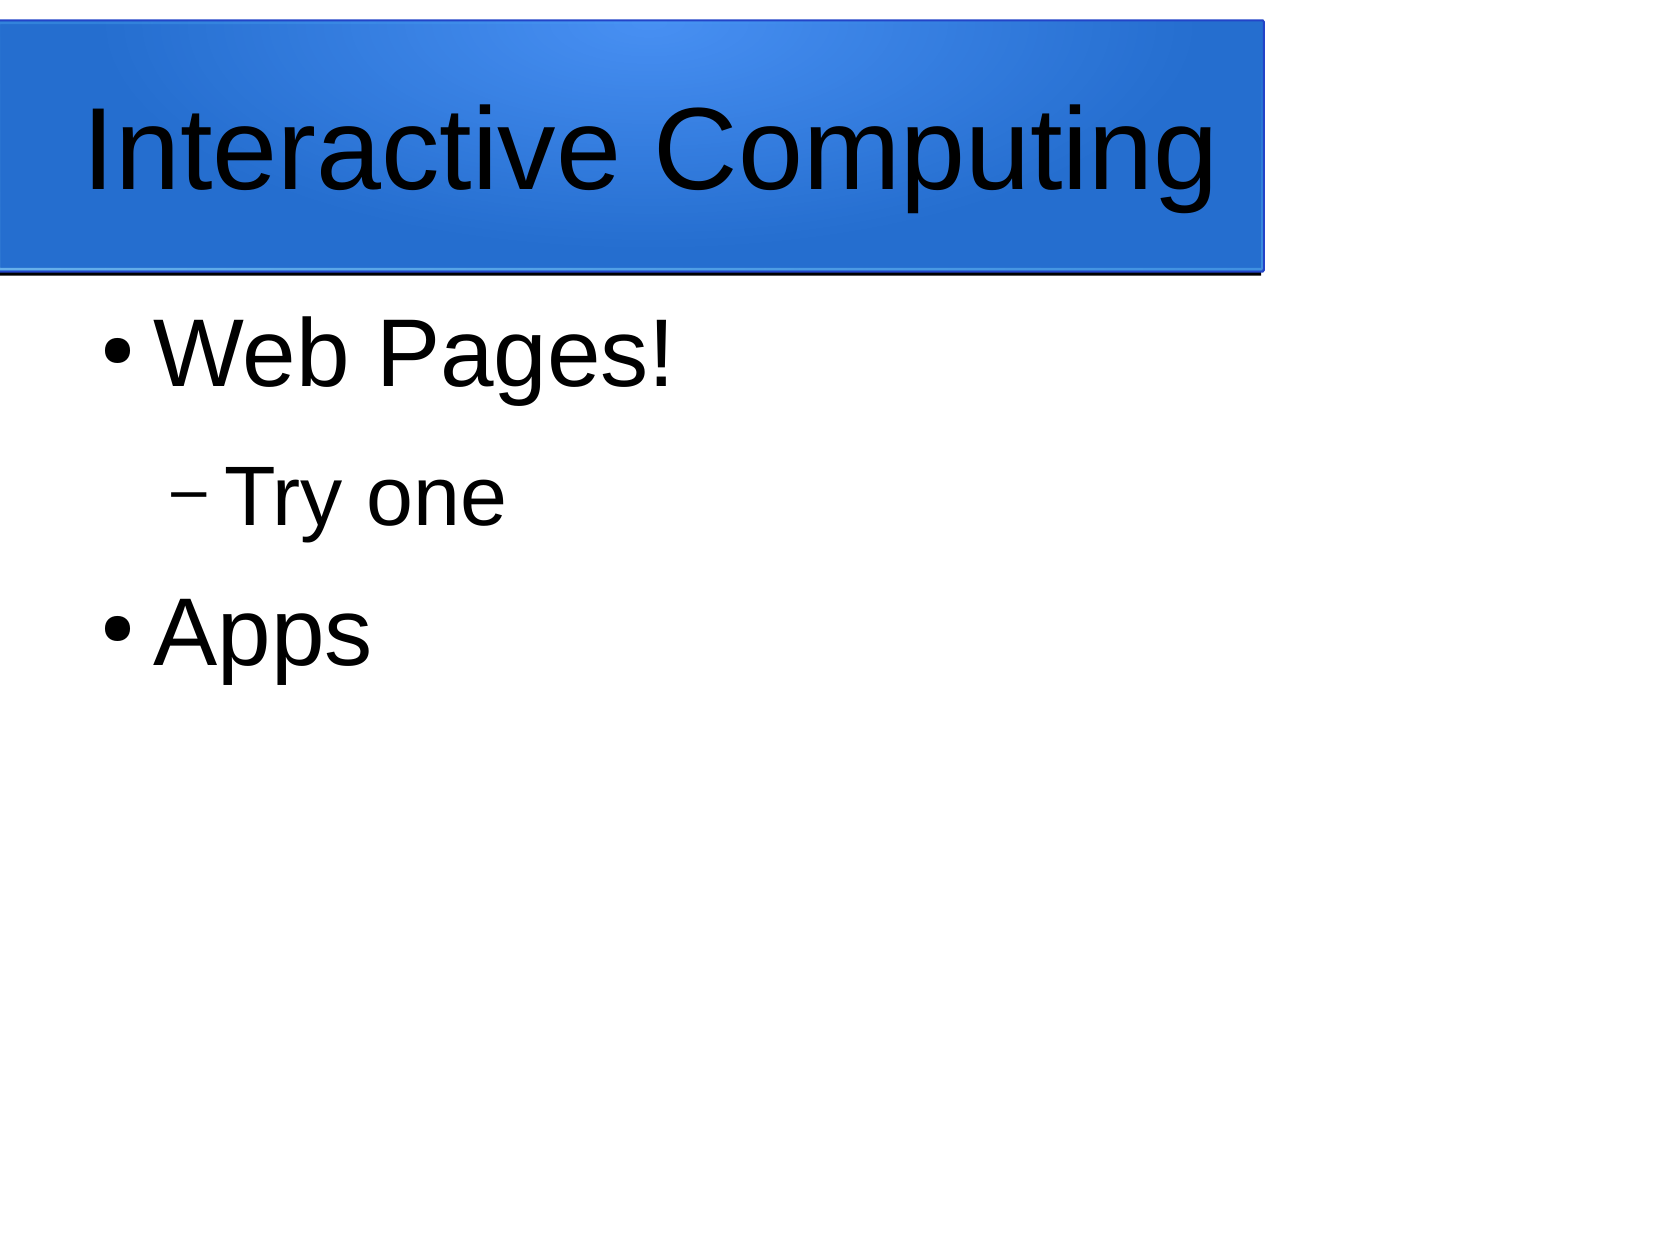

# Interactive Computing
Web Pages!
Try one
Apps